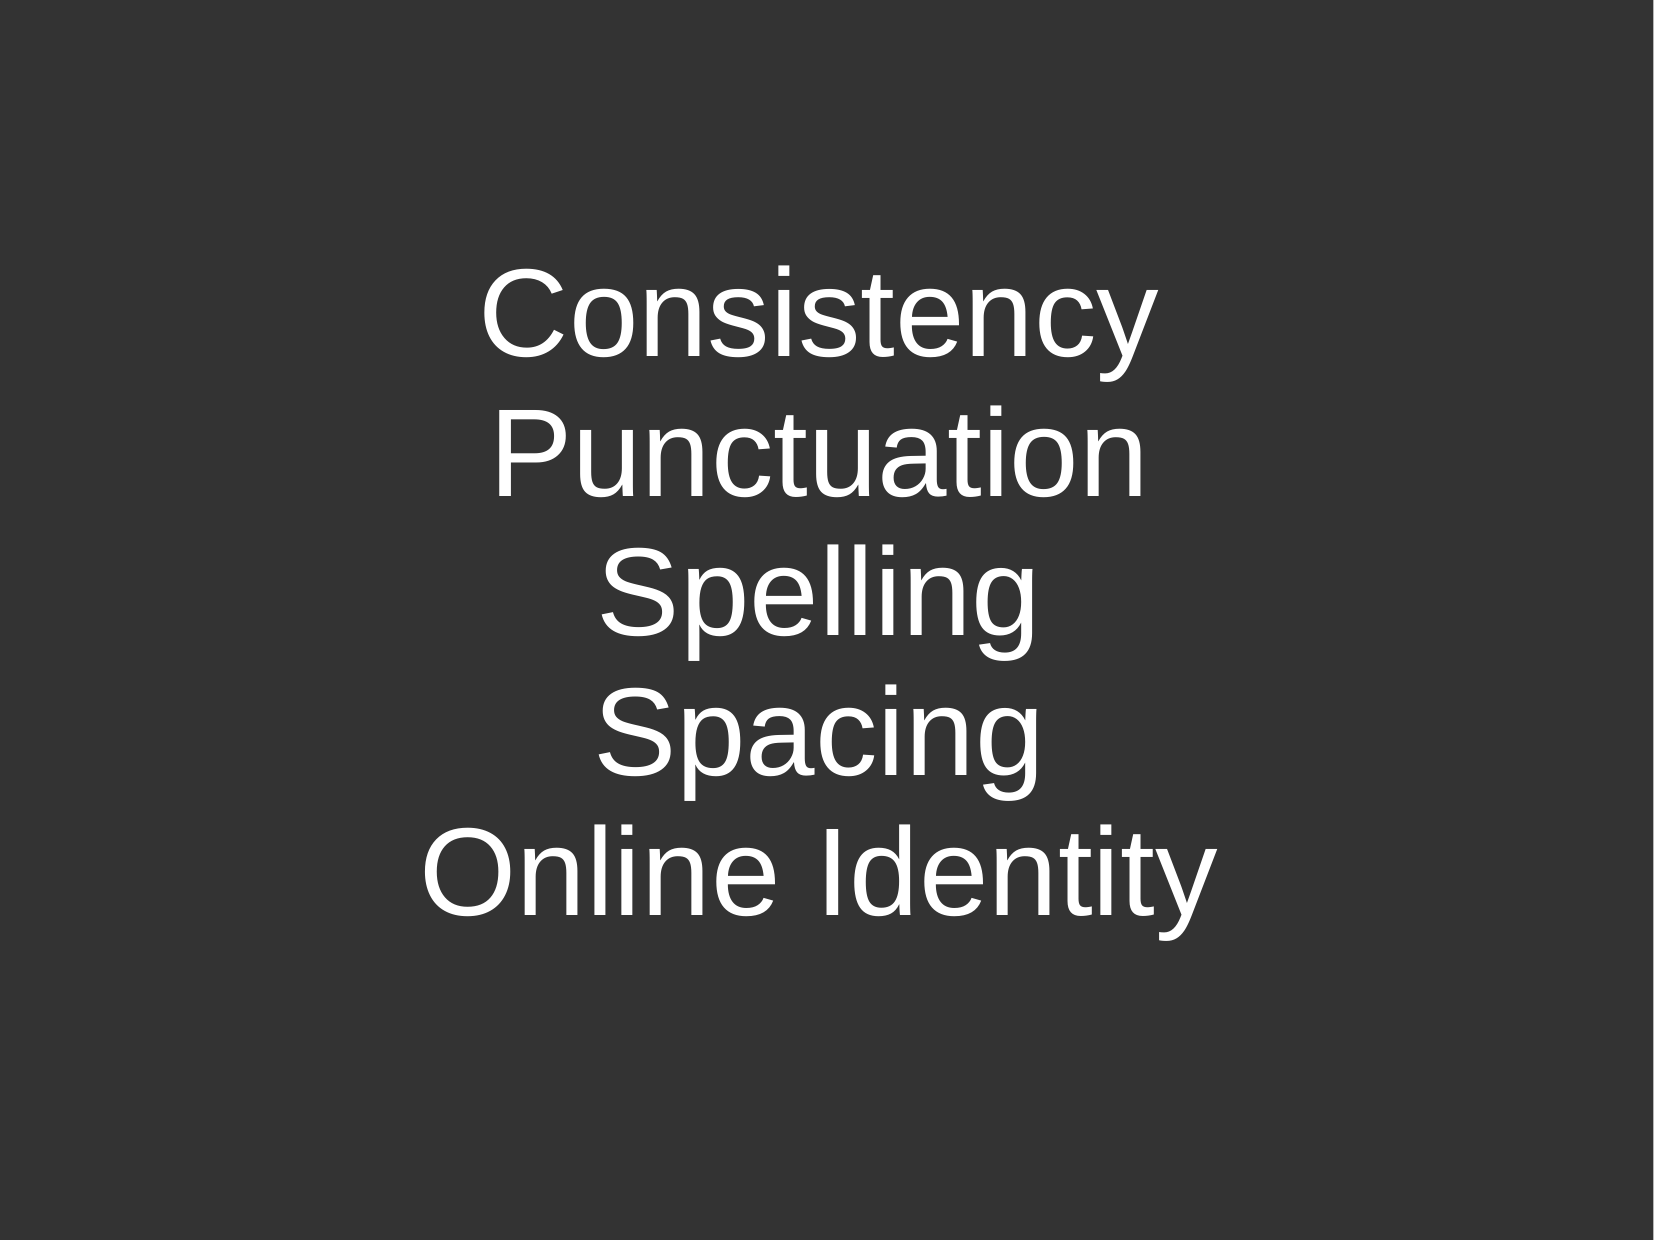

# Consistency
Punctuation
Spelling
Spacing
Online Identity